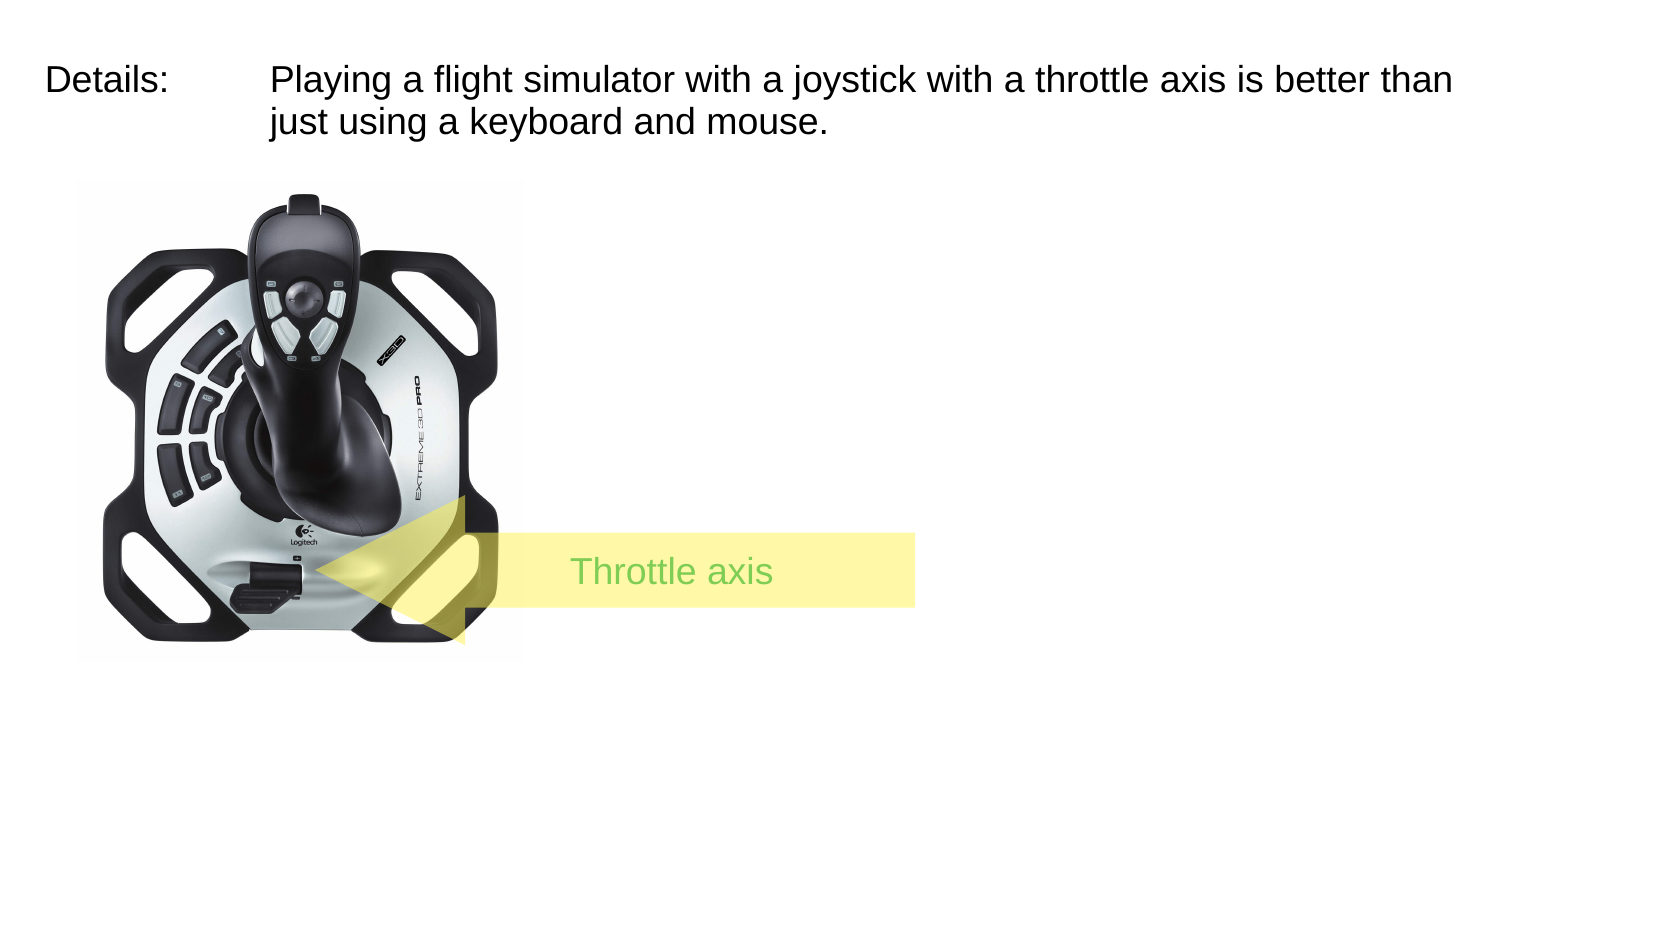

Details:		Playing a flight simulator with a joystick with a throttle axis is better than
			just using a keyboard and mouse.
Throttle axis